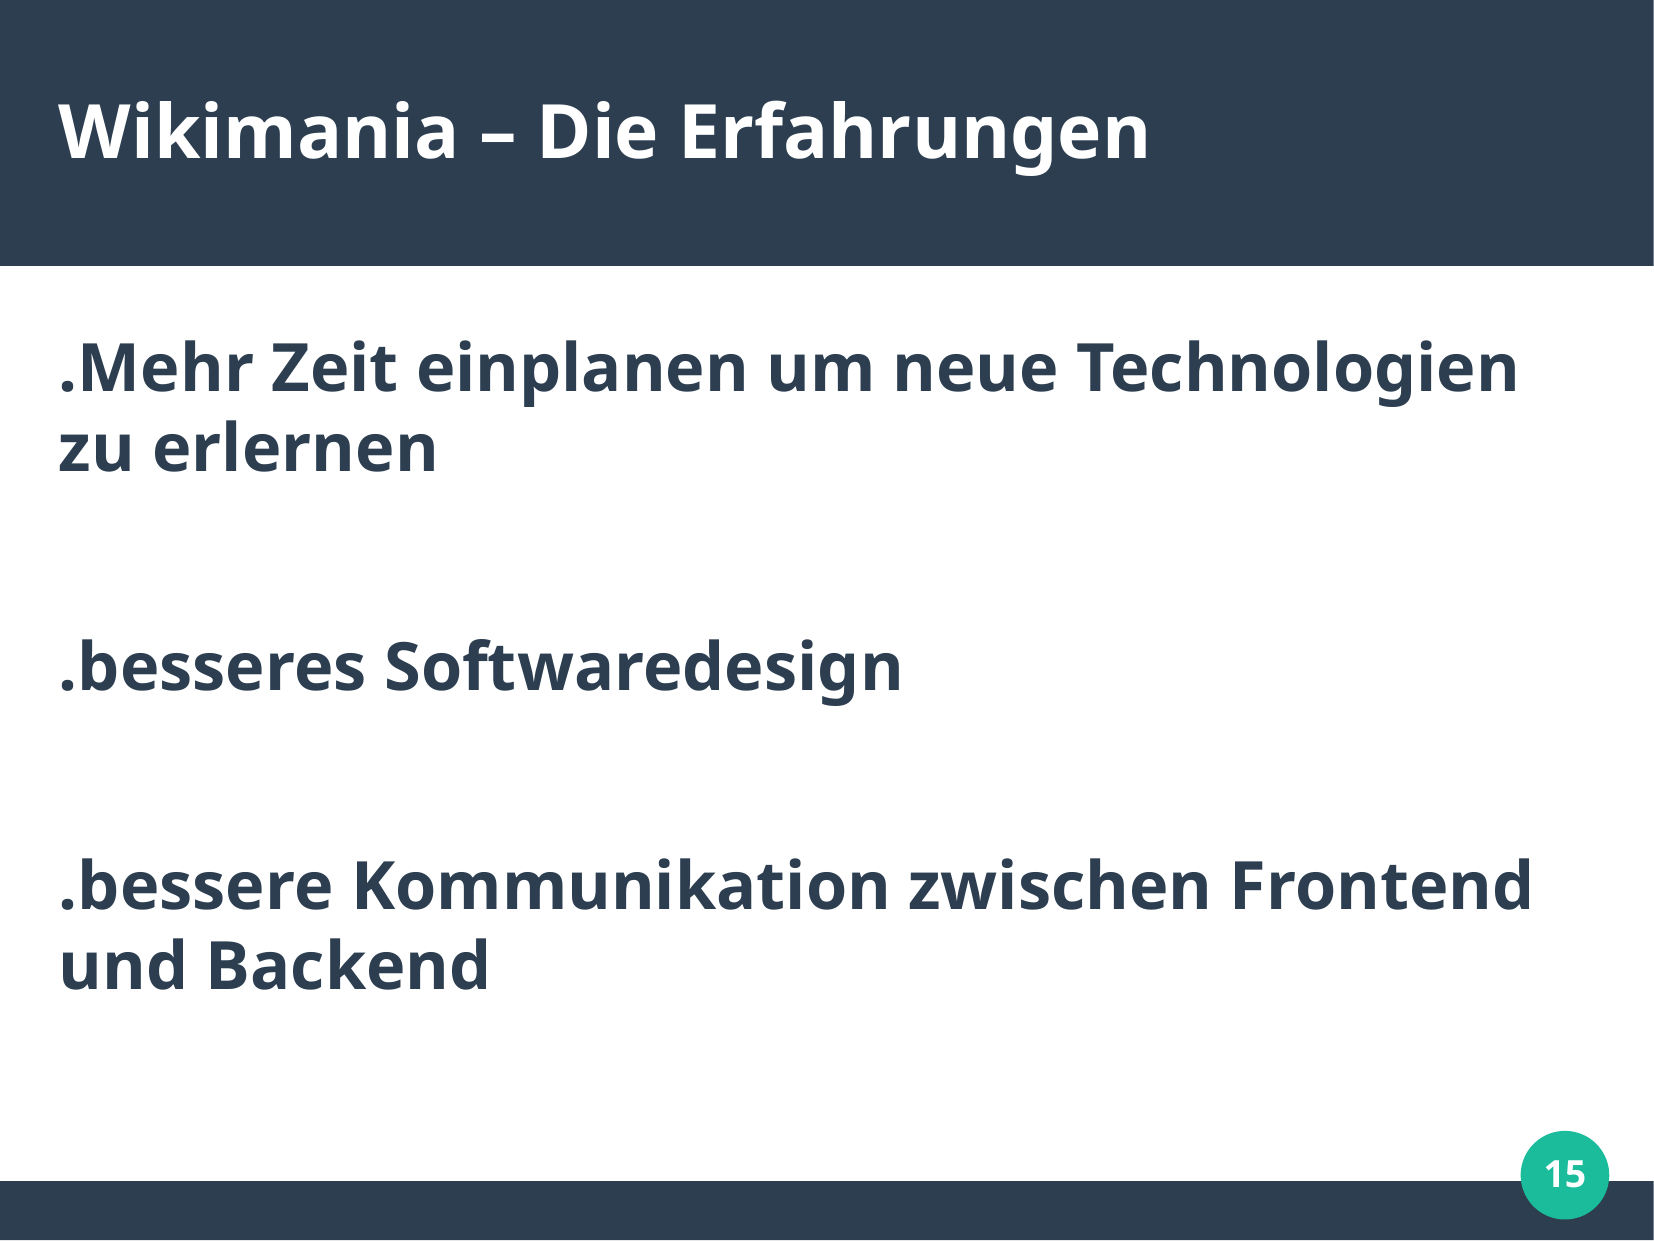

# Wikimania – Die Erfahrungen
.Mehr Zeit einplanen um neue Technologien zu erlernen
.besseres Softwaredesign
.bessere Kommunikation zwischen Frontend und Backend